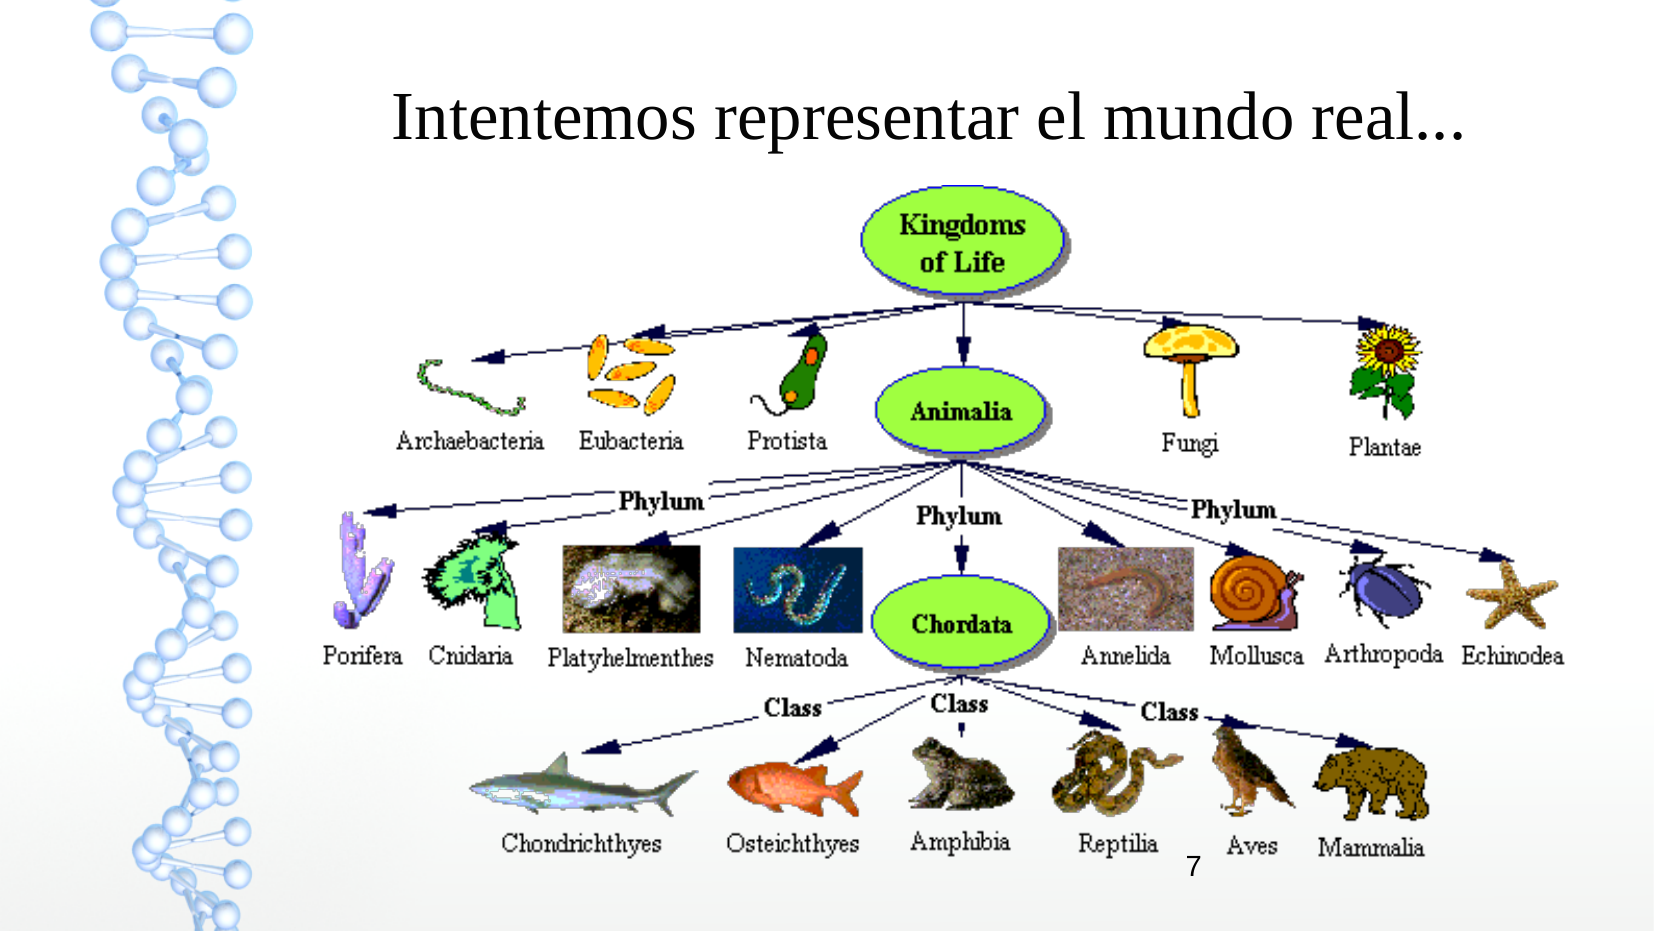

# Intentemos representar el mundo real...
6